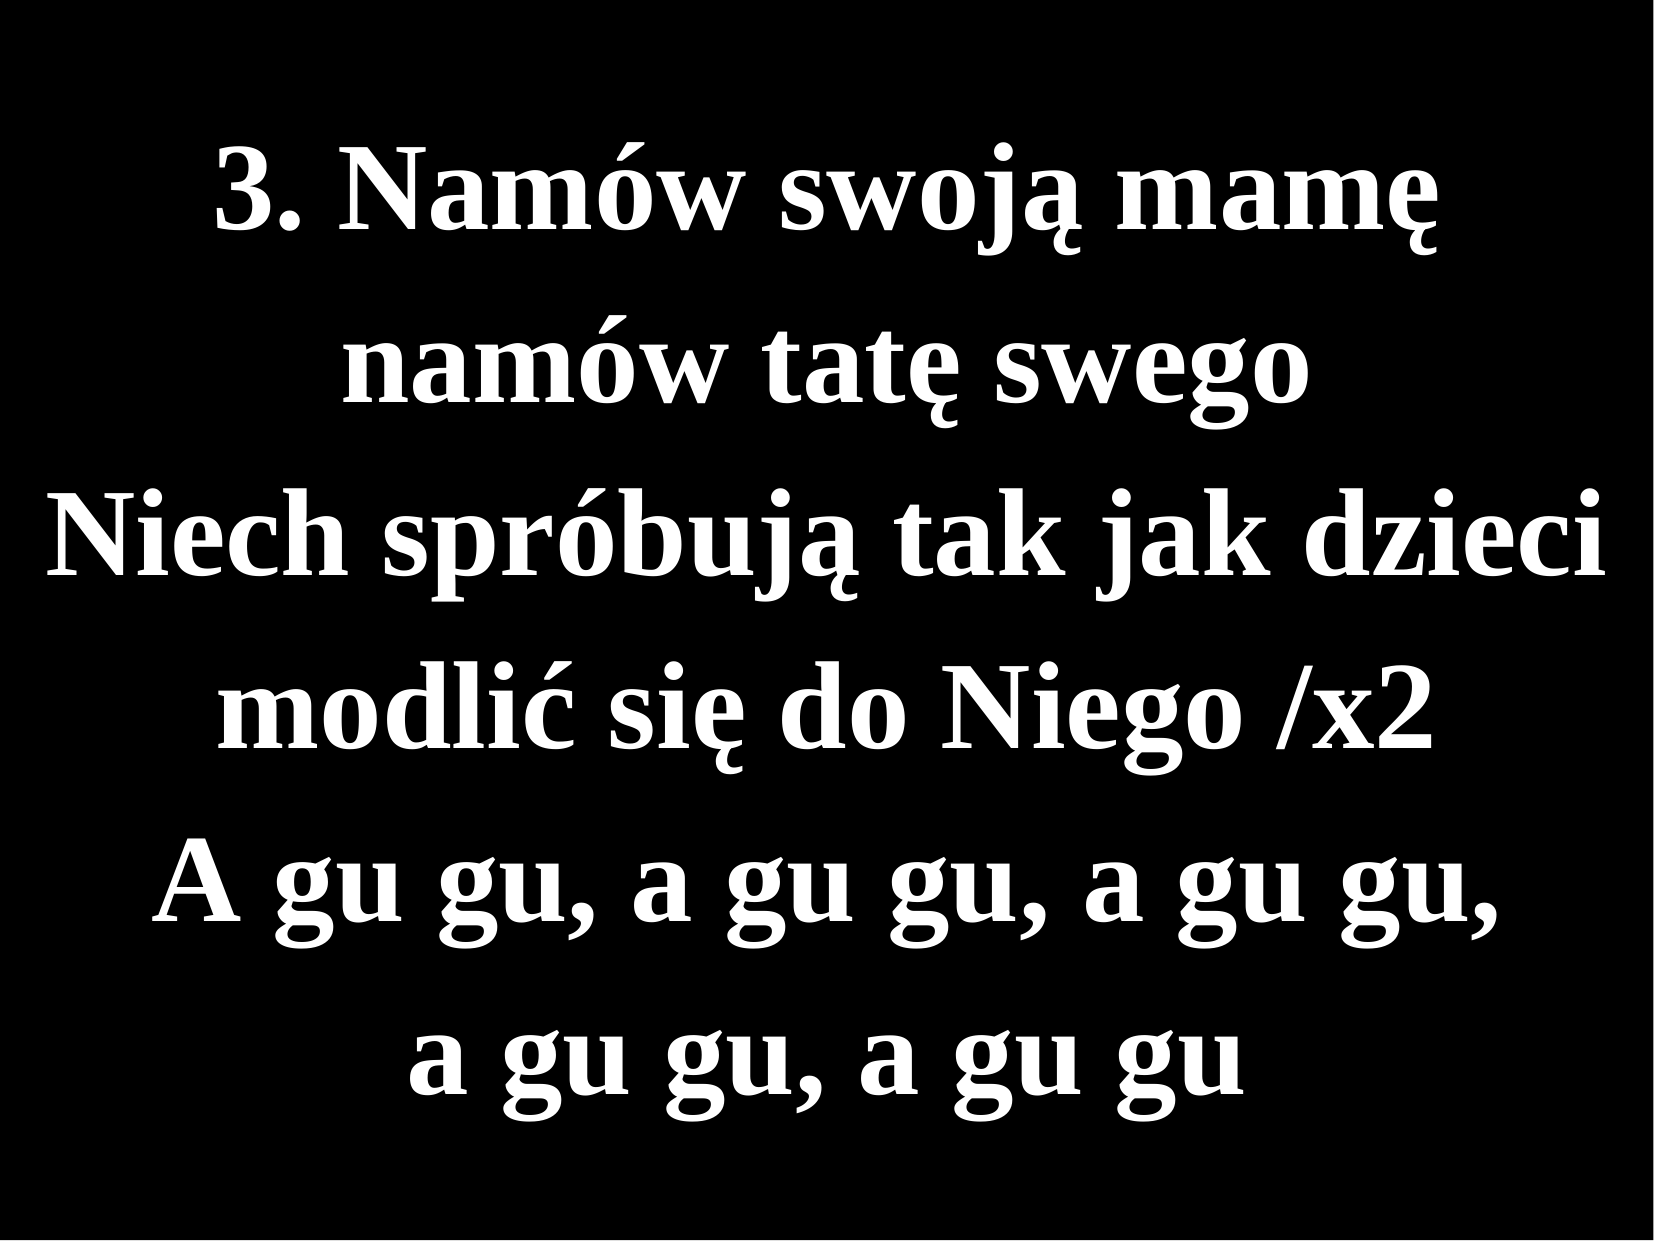

# 3. Namów swoją mamę ppp namów tatę swego ppp Niech spróbują tak jak dzieci ppp modlić się do Niego /x2 ppp A gu gu, a gu gu, a gu gu, ppp a gu gu, a gu gu